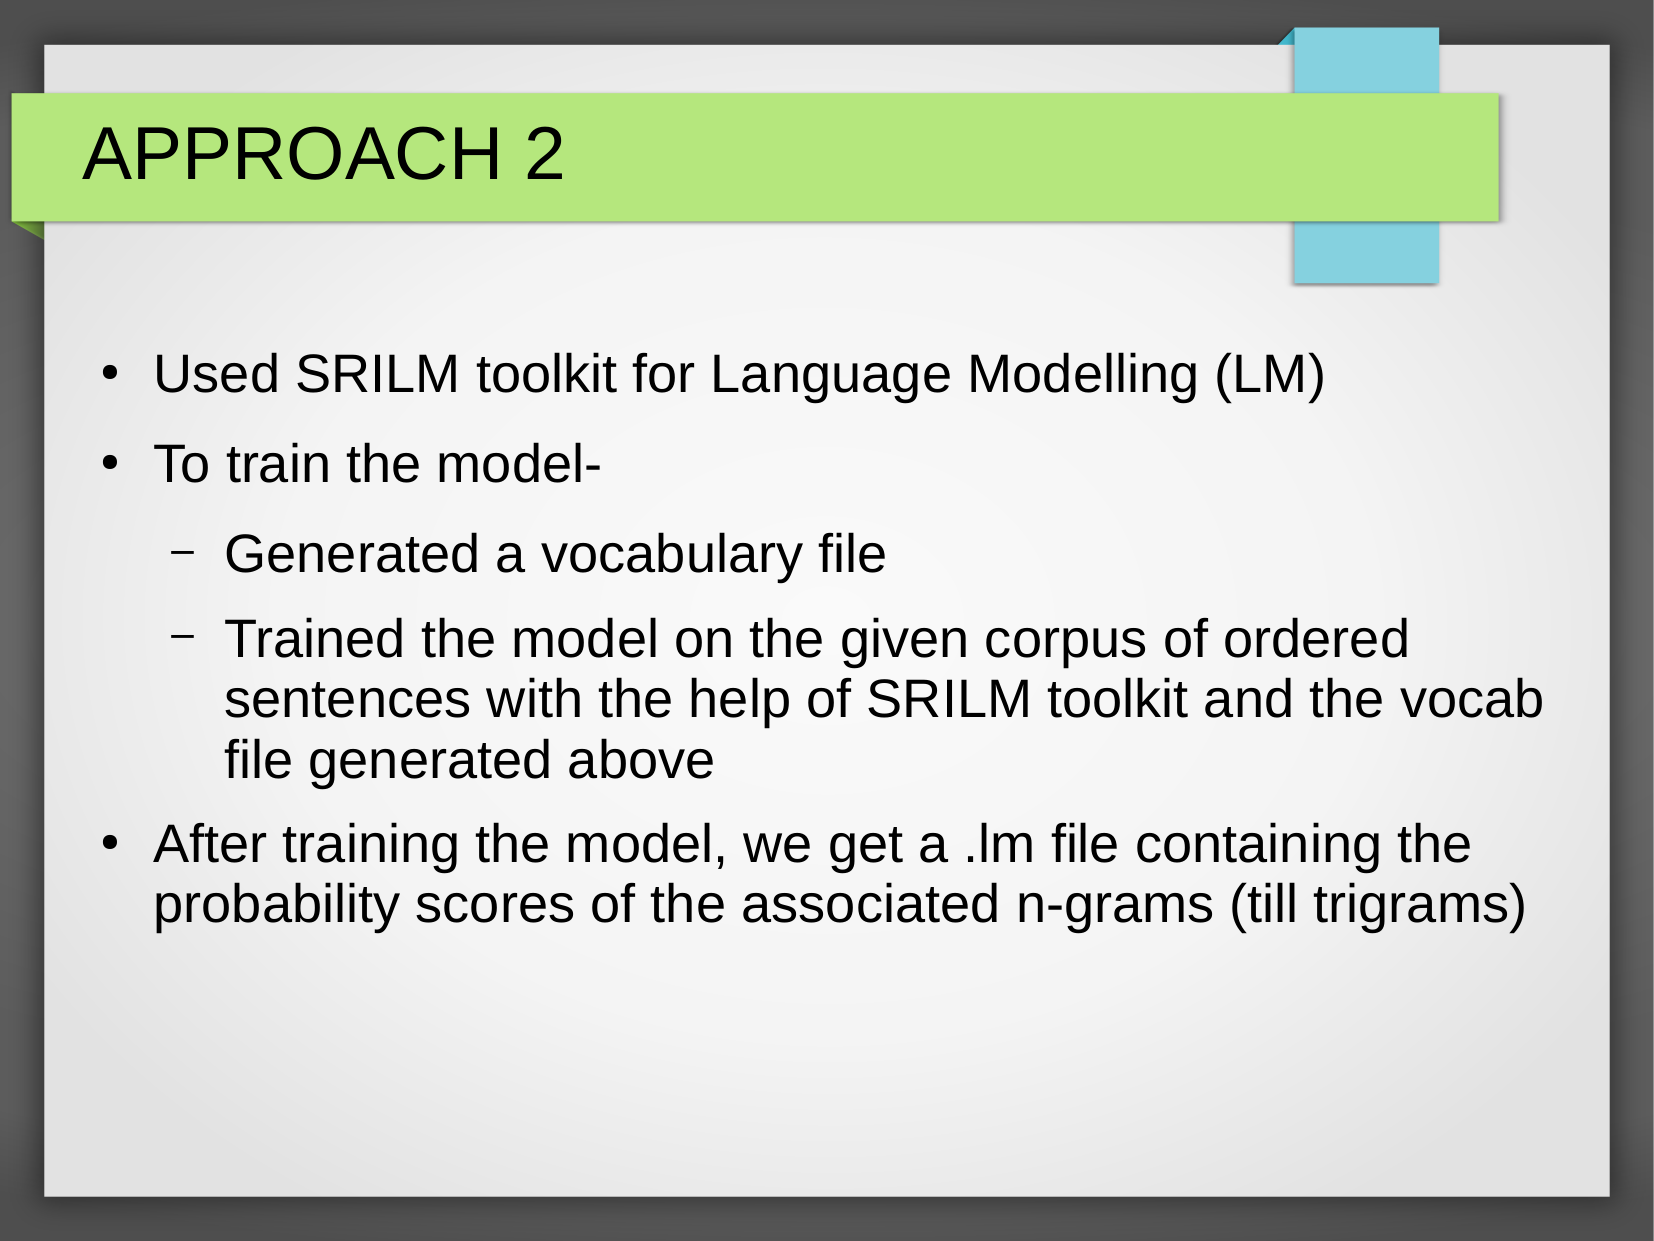

# APPROACH 2
Used SRILM toolkit for Language Modelling (LM)
To train the model-
Generated a vocabulary file
Trained the model on the given corpus of ordered sentences with the help of SRILM toolkit and the vocab file generated above
After training the model, we get a .lm file containing the probability scores of the associated n-grams (till trigrams)